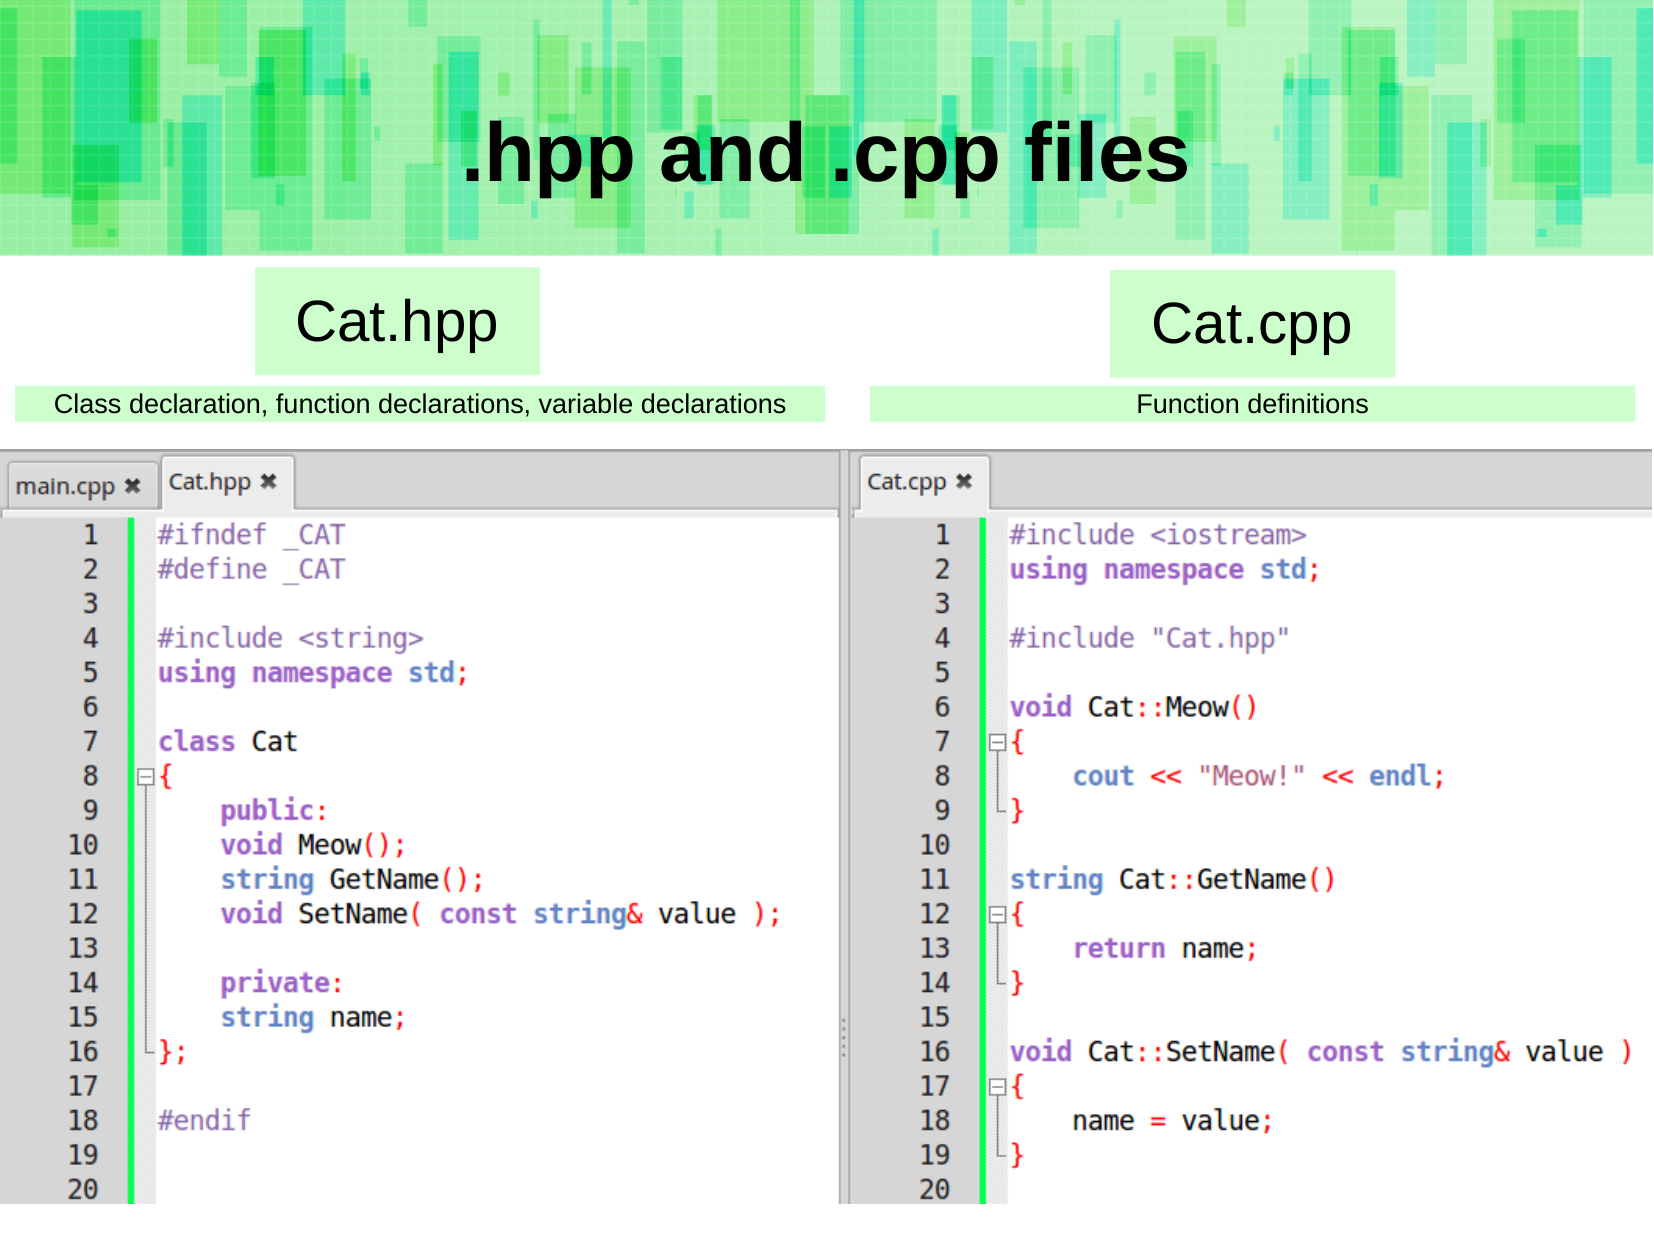

# .hpp and .cpp files
Cat.hpp
Cat.cpp
Class declaration, function declarations, variable declarations
Function definitions